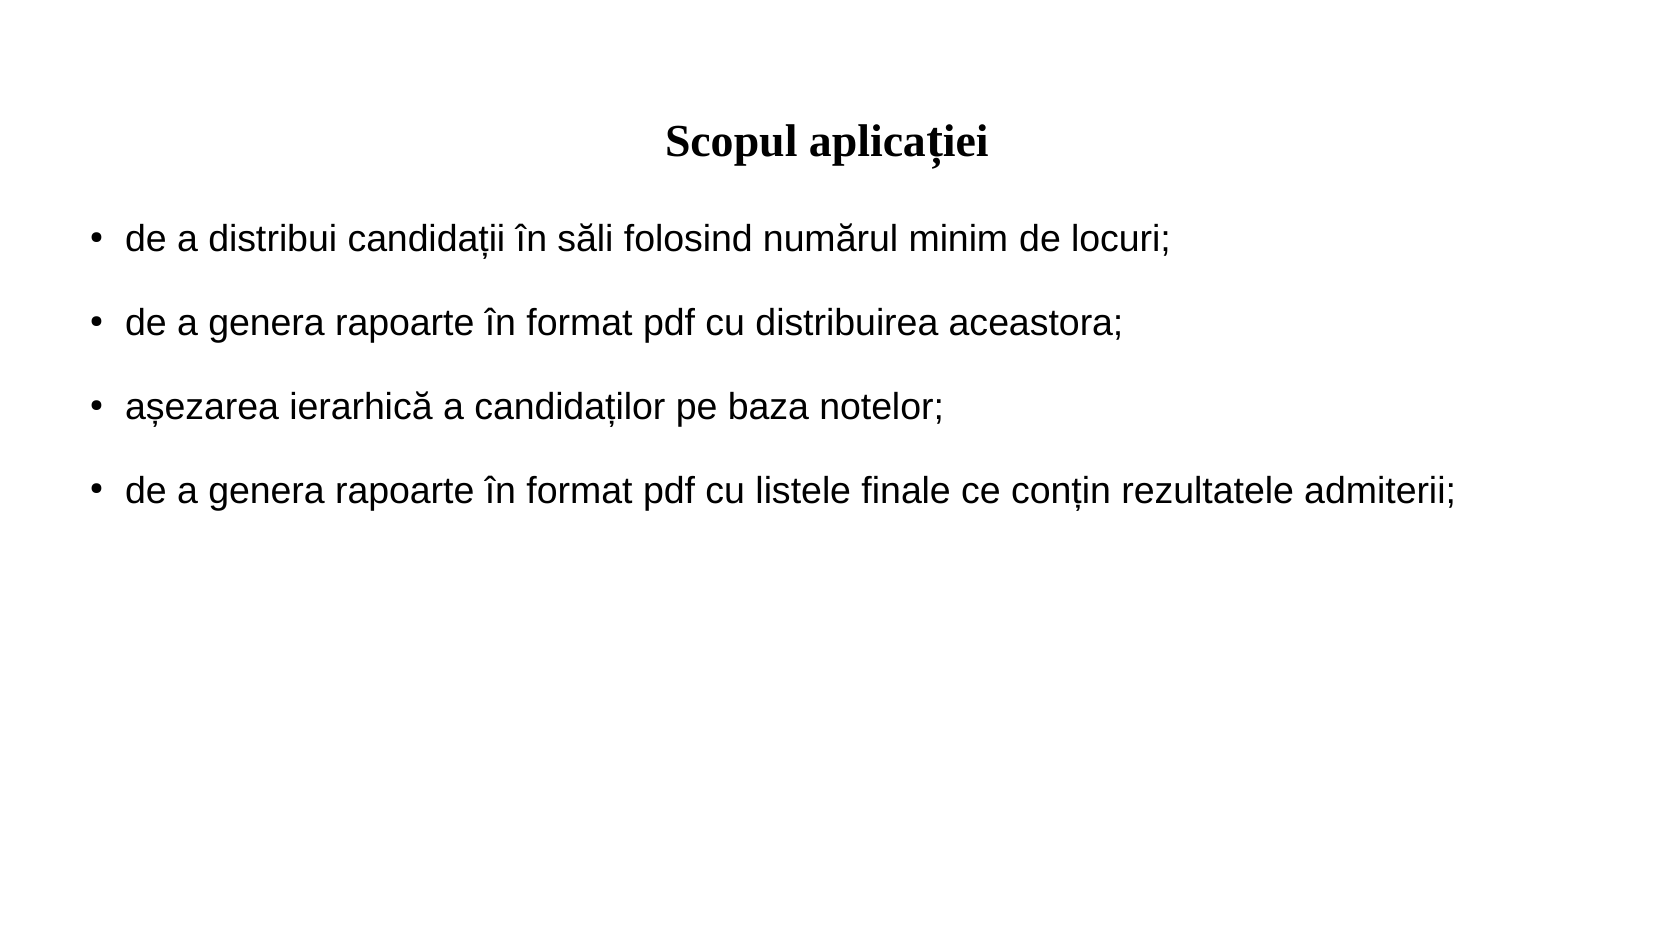

Scopul aplicației
de a distribui candidații în săli folosind numărul minim de locuri;
de a genera rapoarte în format pdf cu distribuirea aceastora;
așezarea ierarhică a candidaților pe baza notelor;
de a genera rapoarte în format pdf cu listele finale ce conțin rezultatele admiterii;